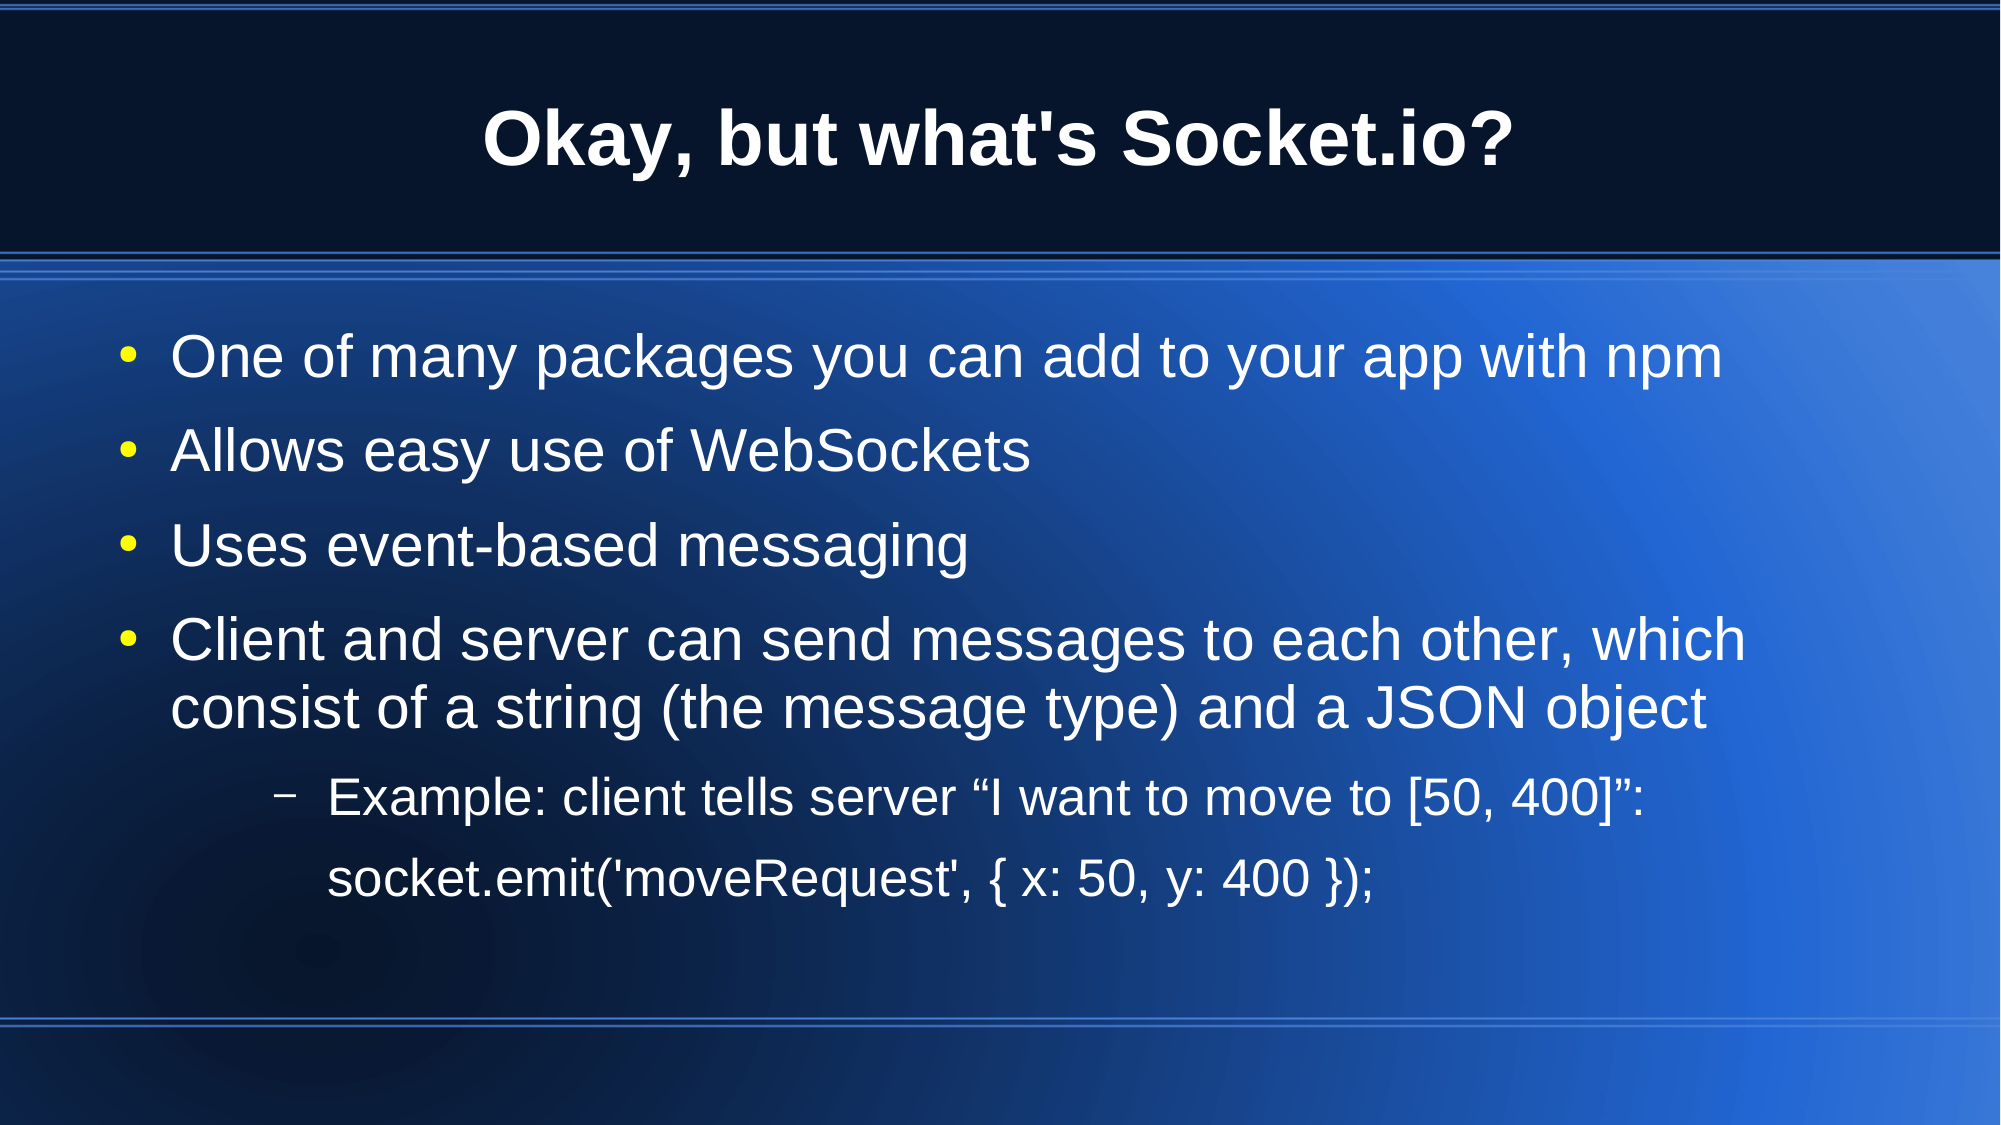

# Okay, but what's Socket.io?
One of many packages you can add to your app with npm
Allows easy use of WebSockets
Uses event-based messaging
Client and server can send messages to each other, which consist of a string (the message type) and a JSON object
Example: client tells server “I want to move to [50, 400]”:
socket.emit('moveRequest', { x: 50, y: 400 });